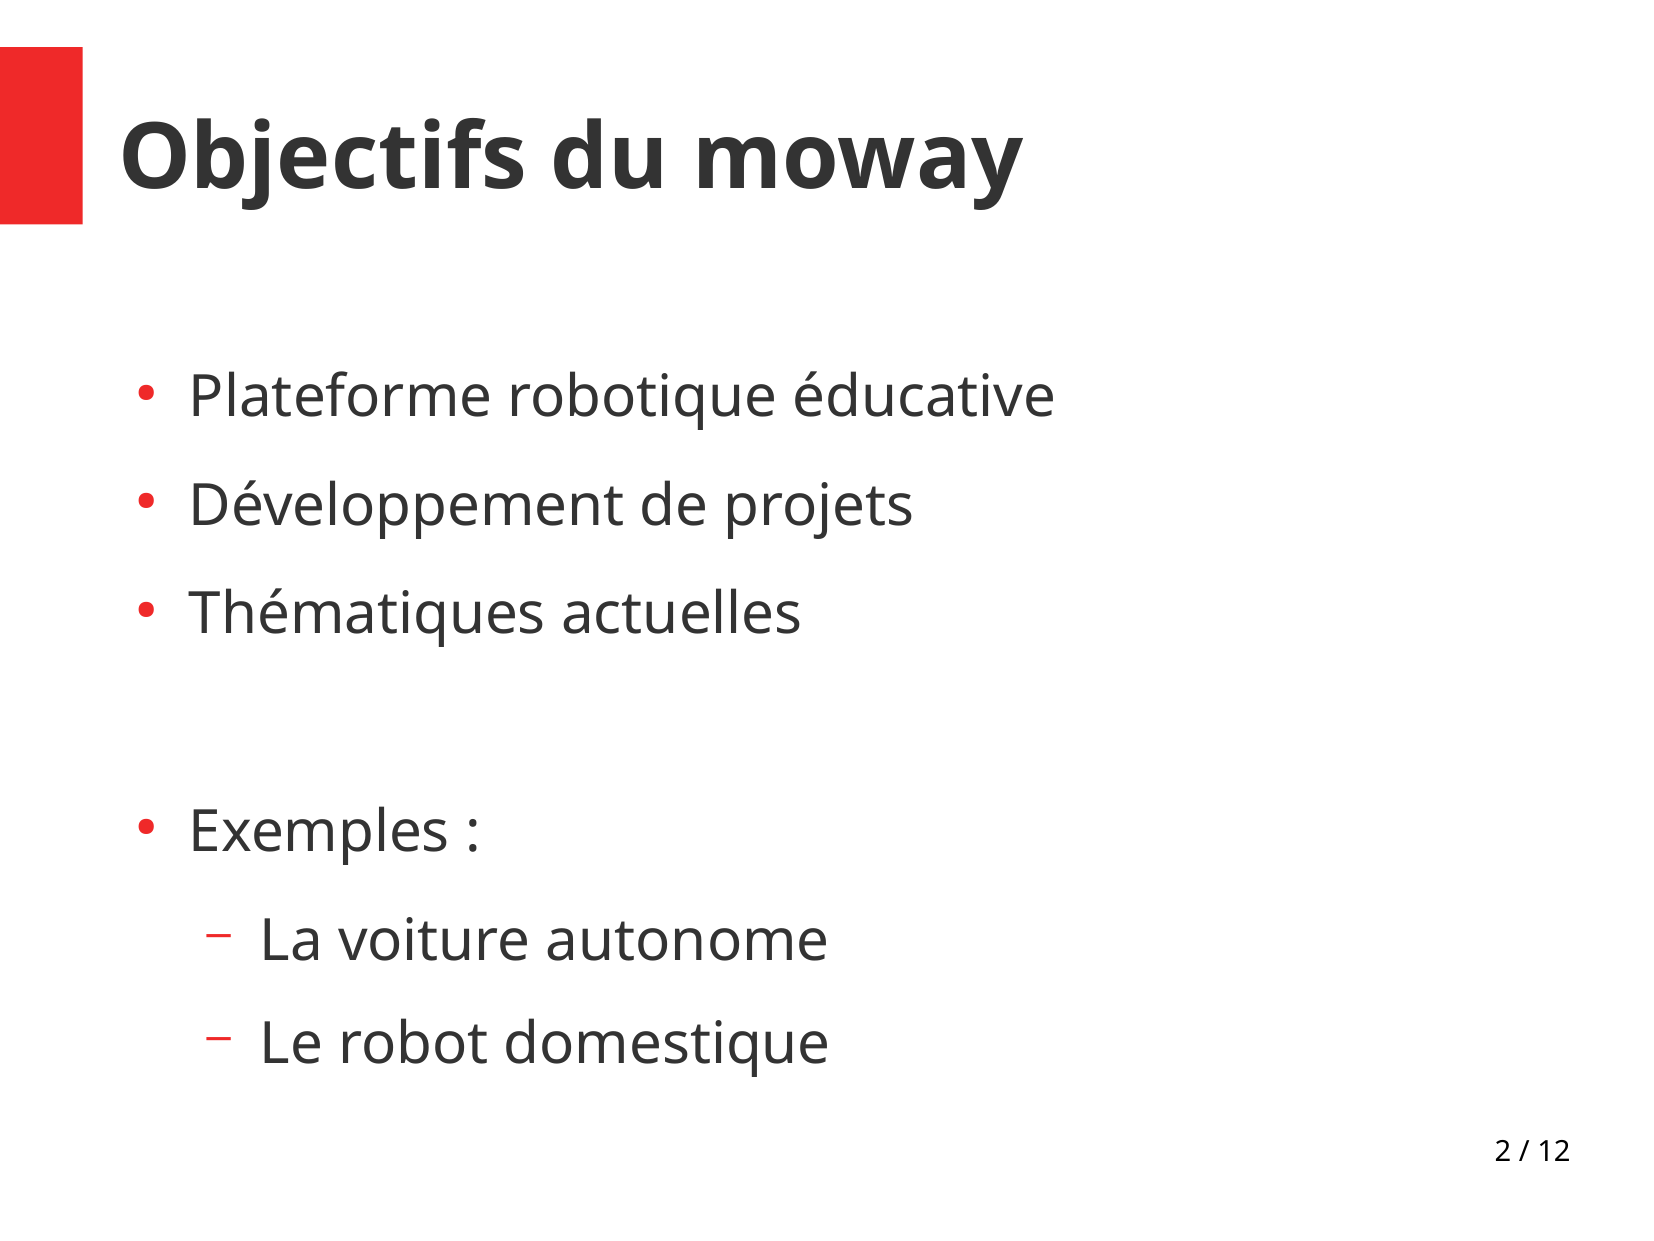

# Objectifs du moway
Plateforme robotique éducative
Développement de projets
Thématiques actuelles
Exemples :
La voiture autonome
Le robot domestique
2